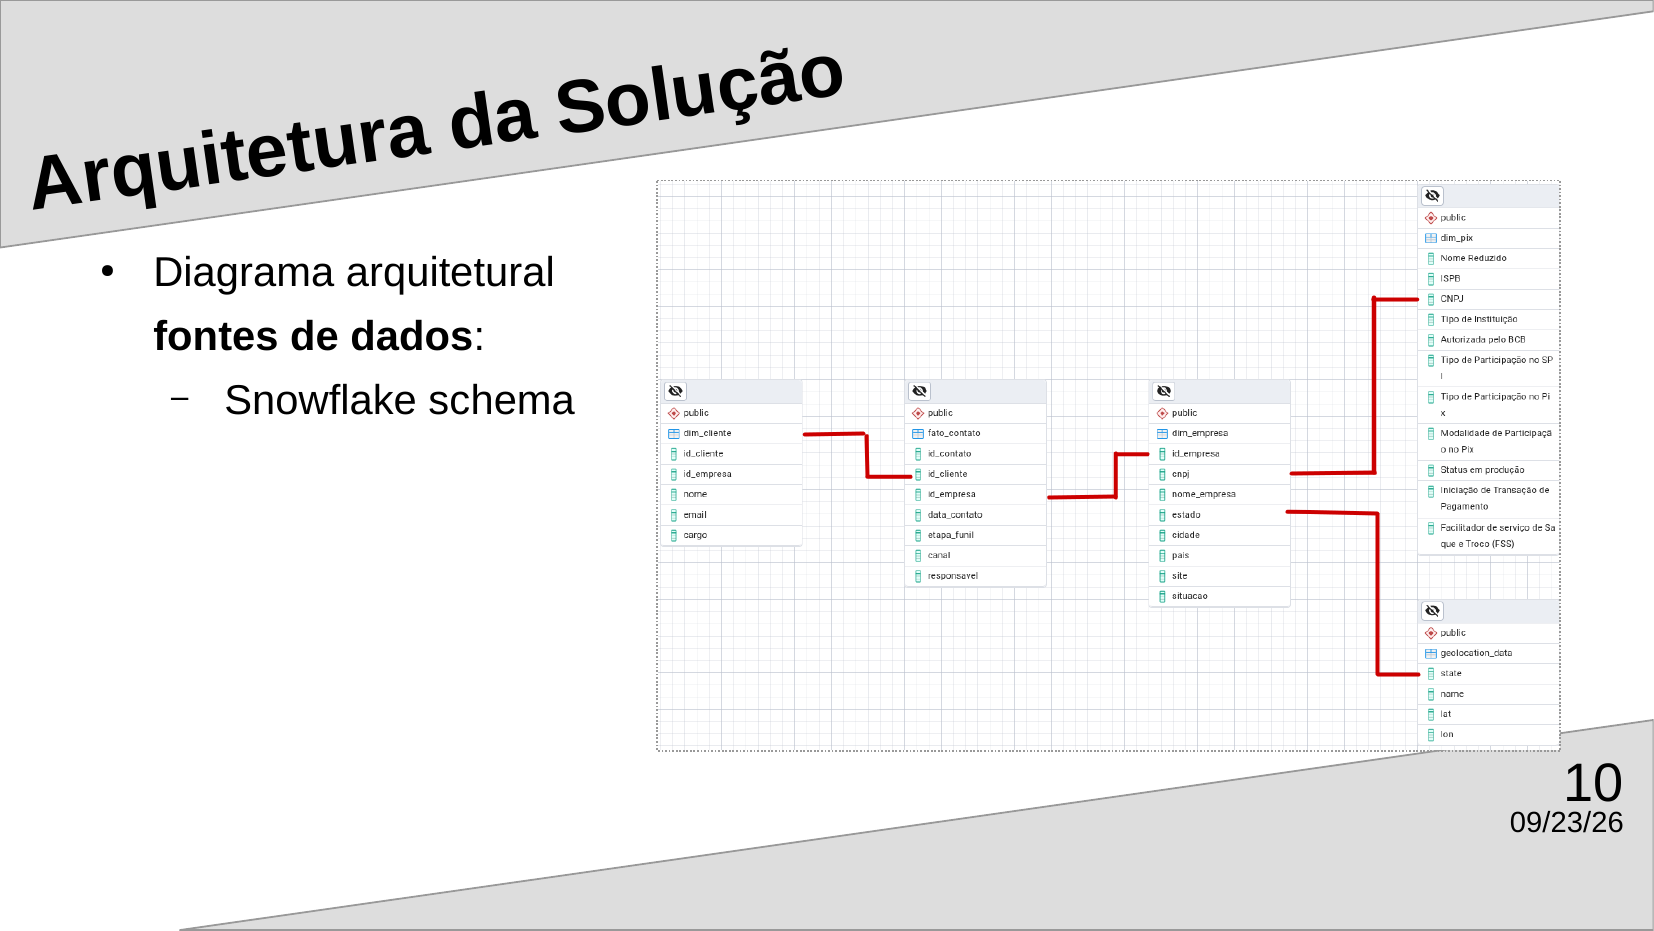

# Arquitetura da Solução
Diagrama arquitetural
fontes de dados:
Snowflake schema
10